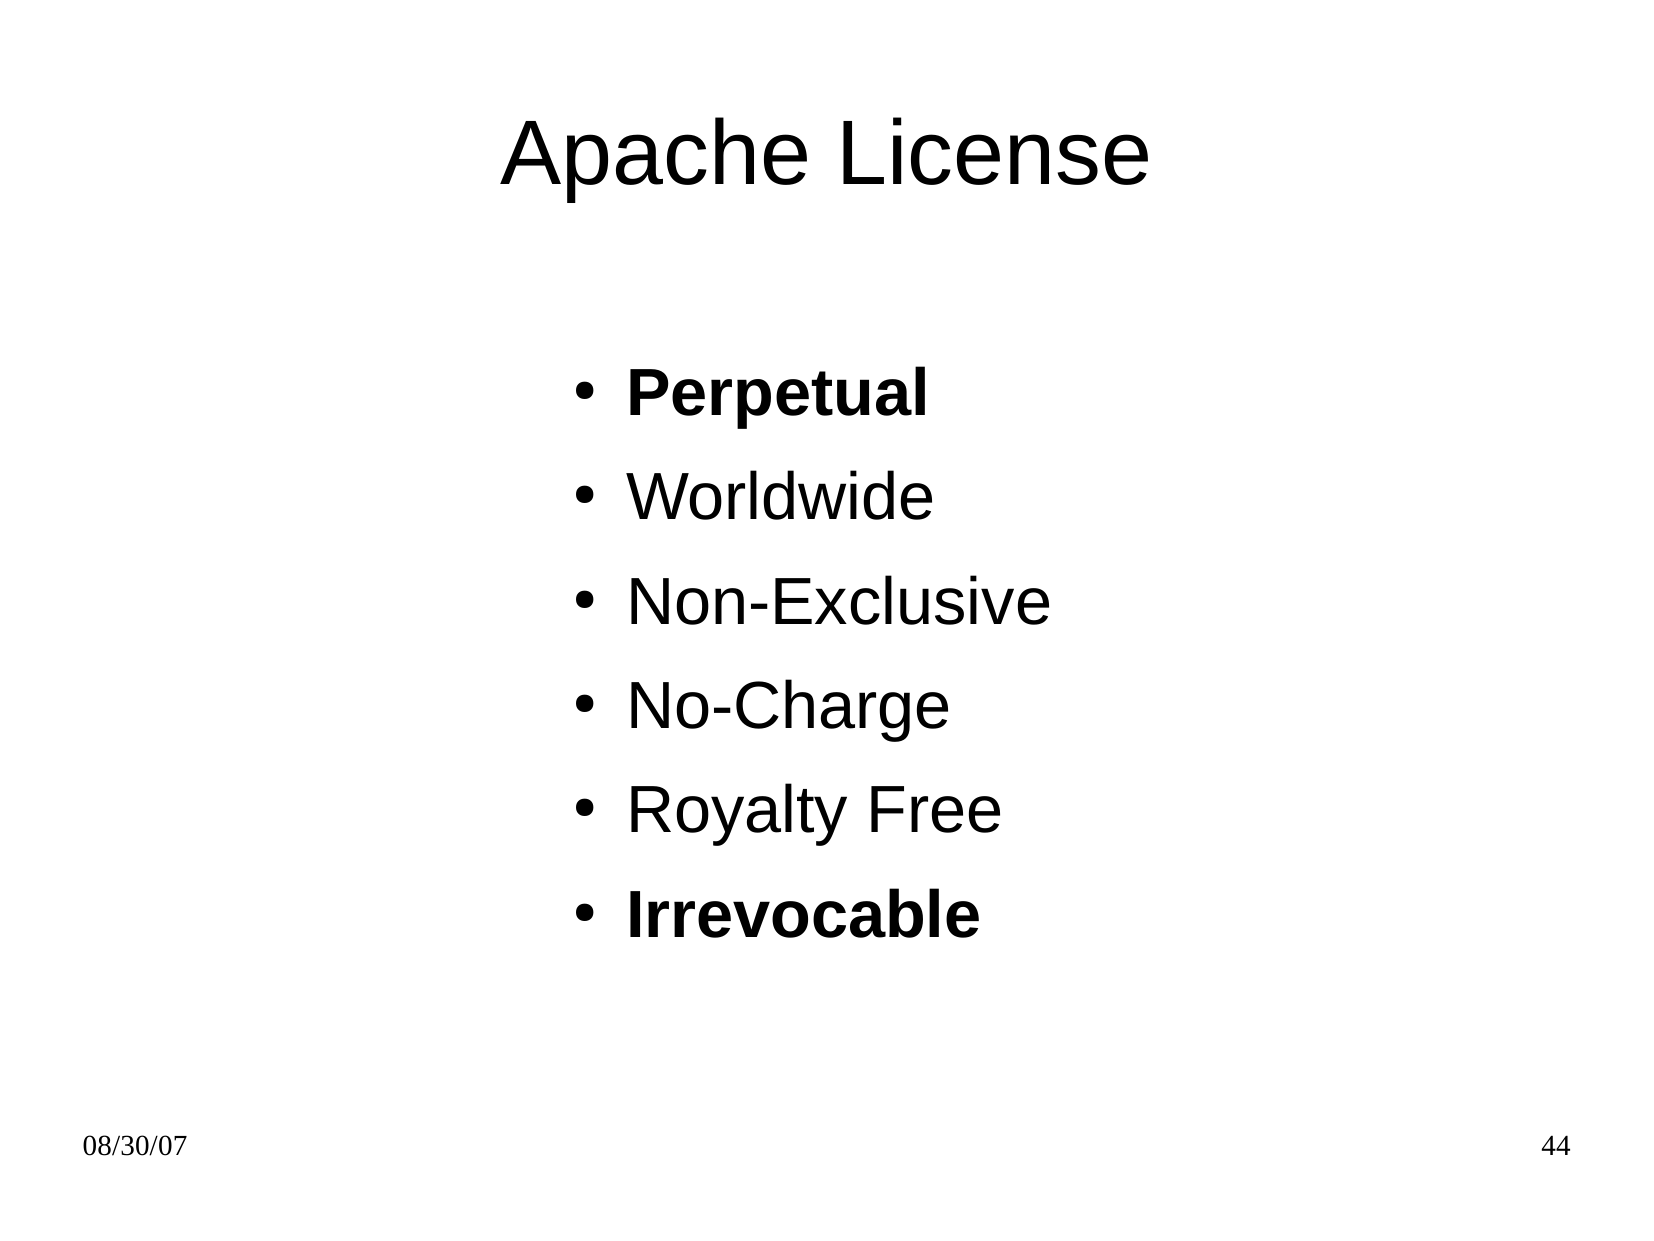

# Apache License
Perpetual
Worldwide
Non-Exclusive
No-Charge
Royalty Free
Irrevocable
08/30/07
44